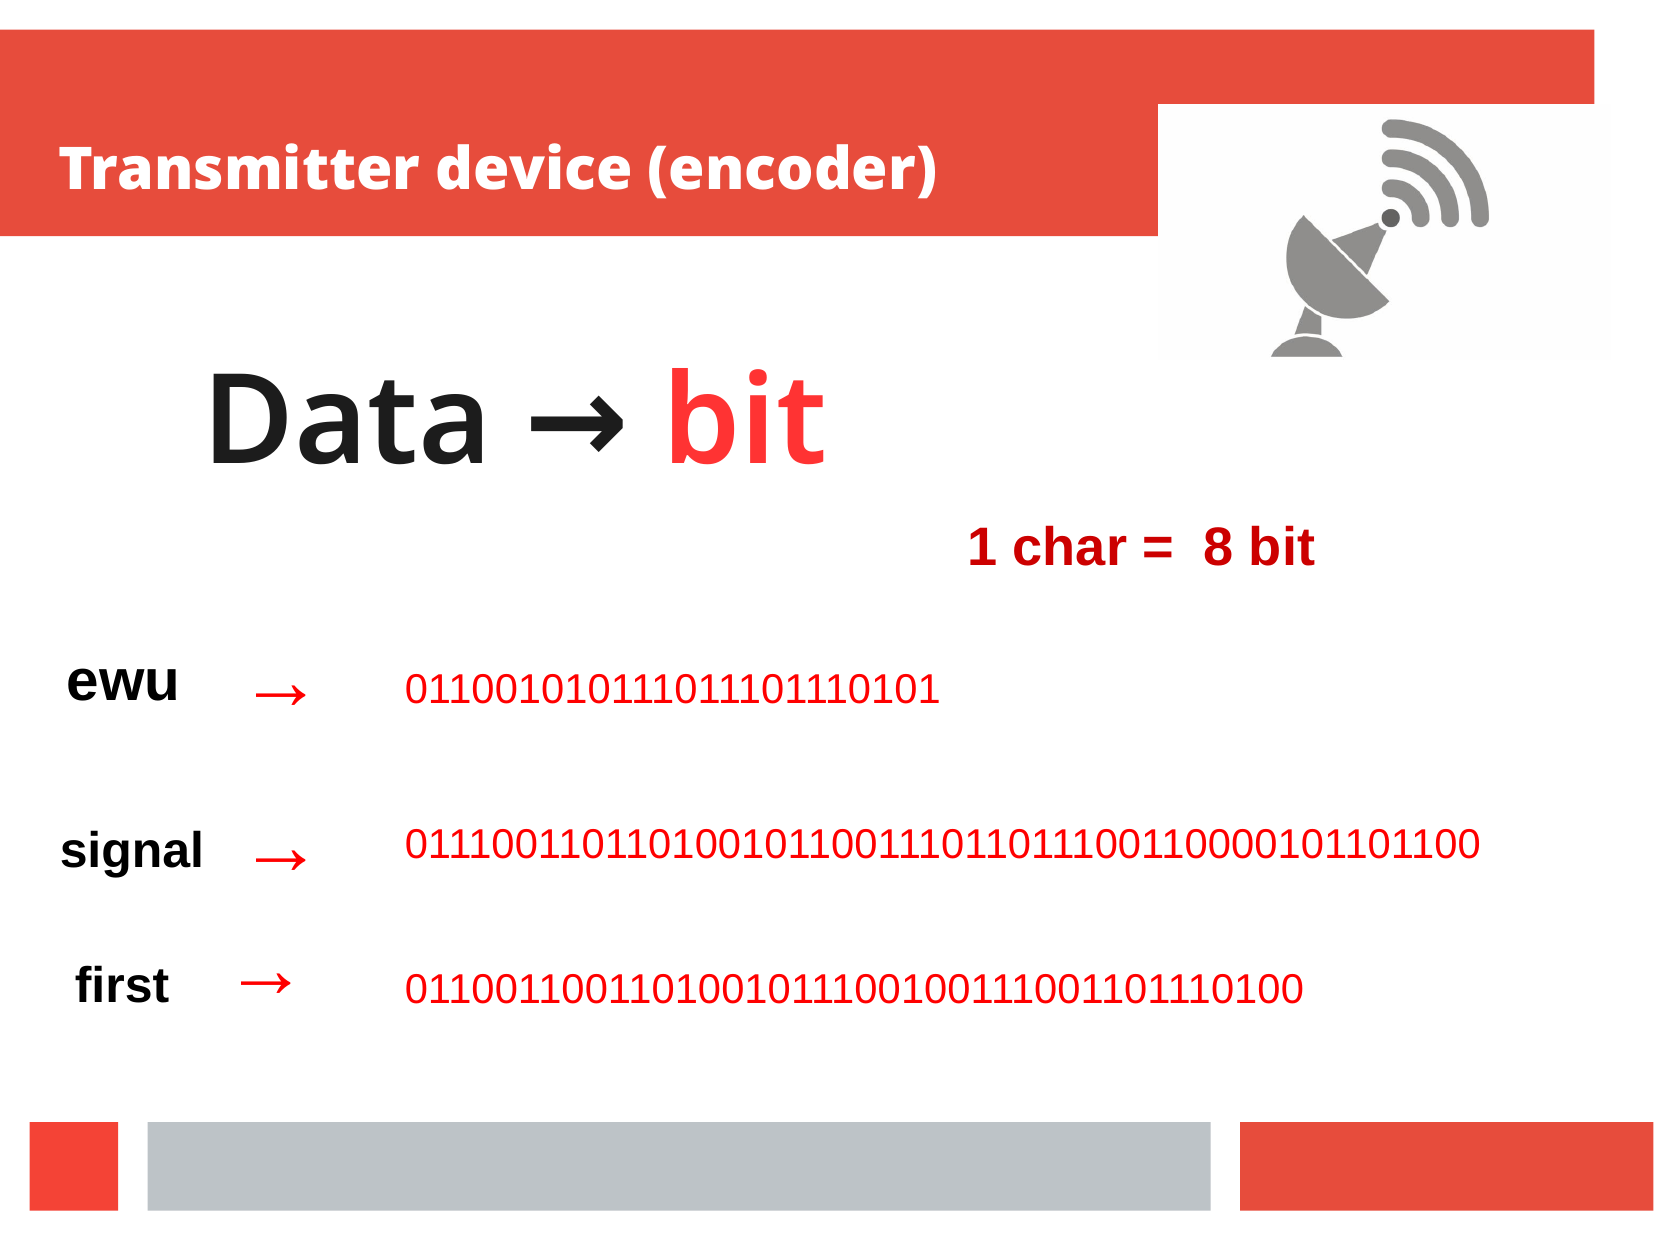

# Transmitter device (encoder)
 Data → bit
1 char = 8 bit
→
ewu
011001010111011101110101
→
011100110110100101100111011011100110000101101100
signal
→
first
0110011001101001011100100111001101110100